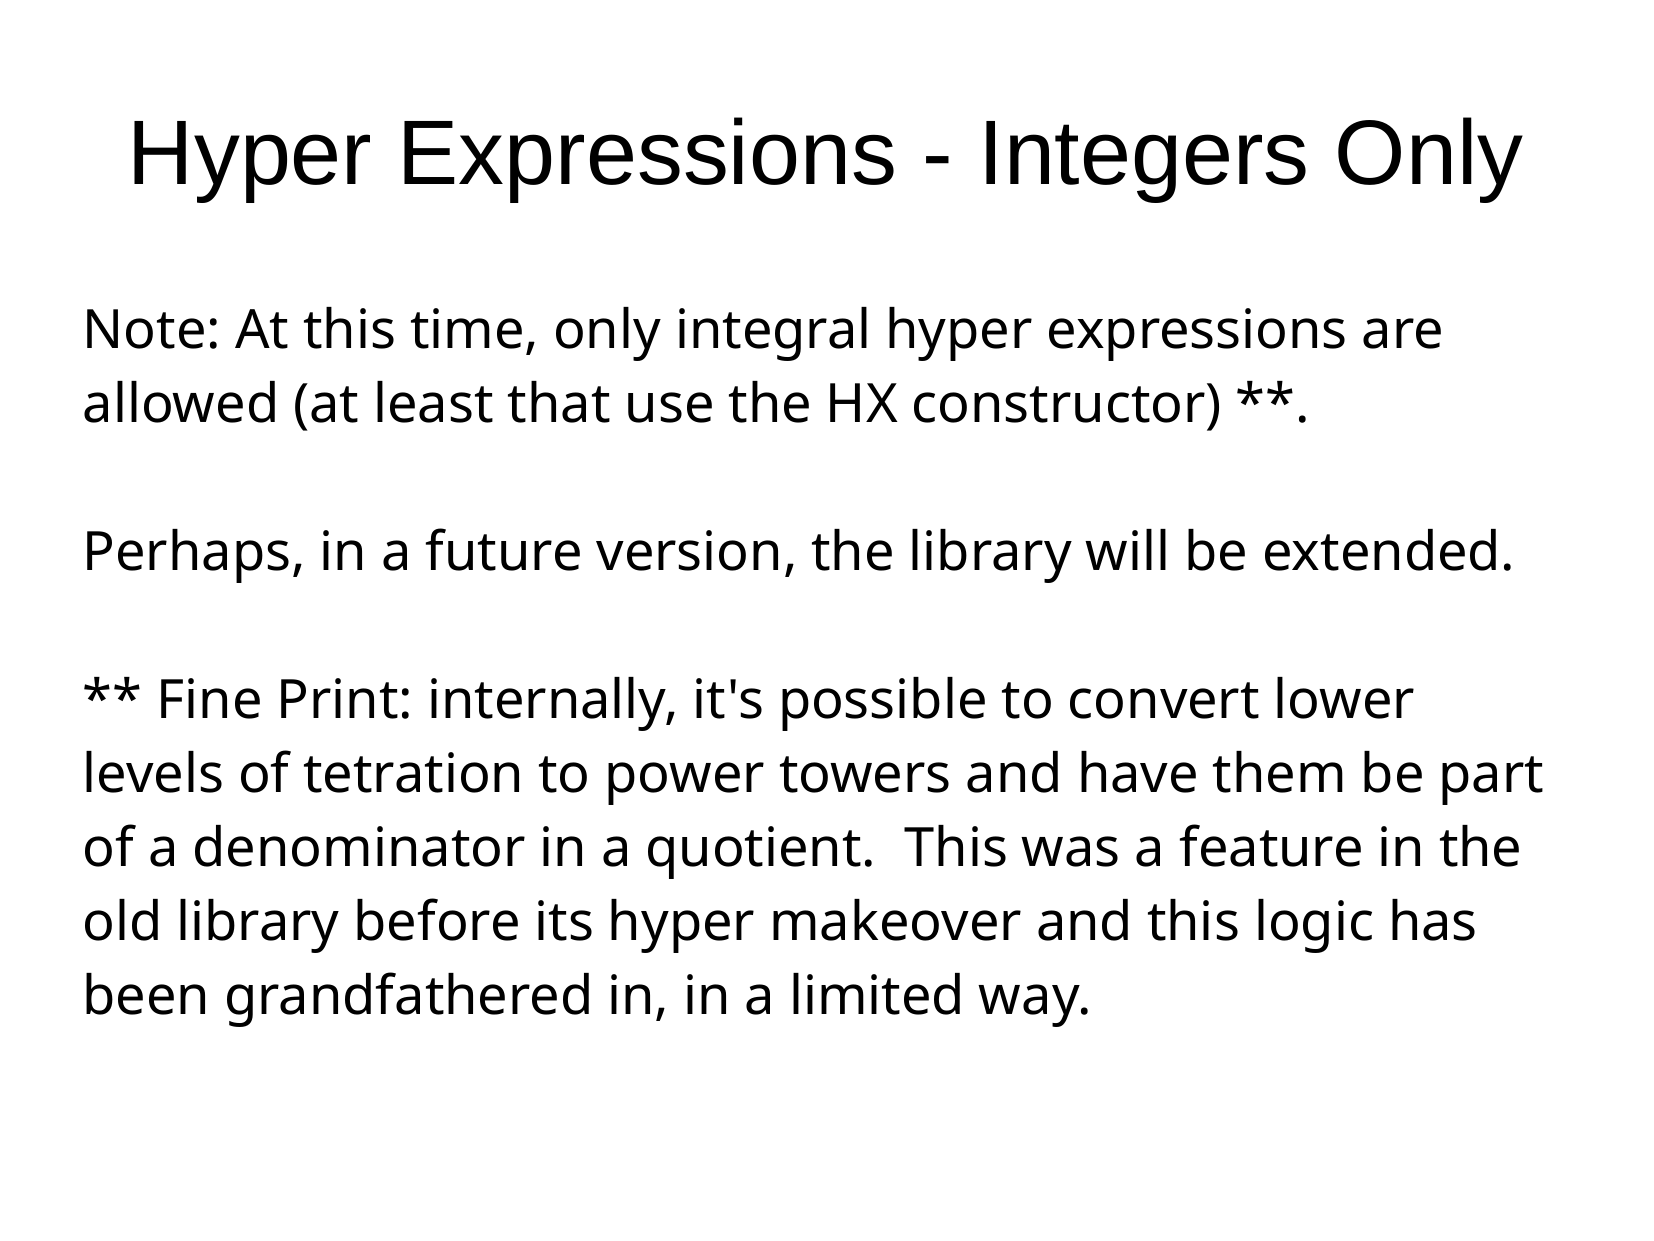

# Hyper Expressions - Integers Only
Note: At this time, only integral hyper expressions are allowed (at least that use the HX constructor) **.
Perhaps, in a future version, the library will be extended.
** Fine Print: internally, it's possible to convert lower levels of tetration to power towers and have them be part of a denominator in a quotient. This was a feature in the old library before its hyper makeover and this logic has been grandfathered in, in a limited way.